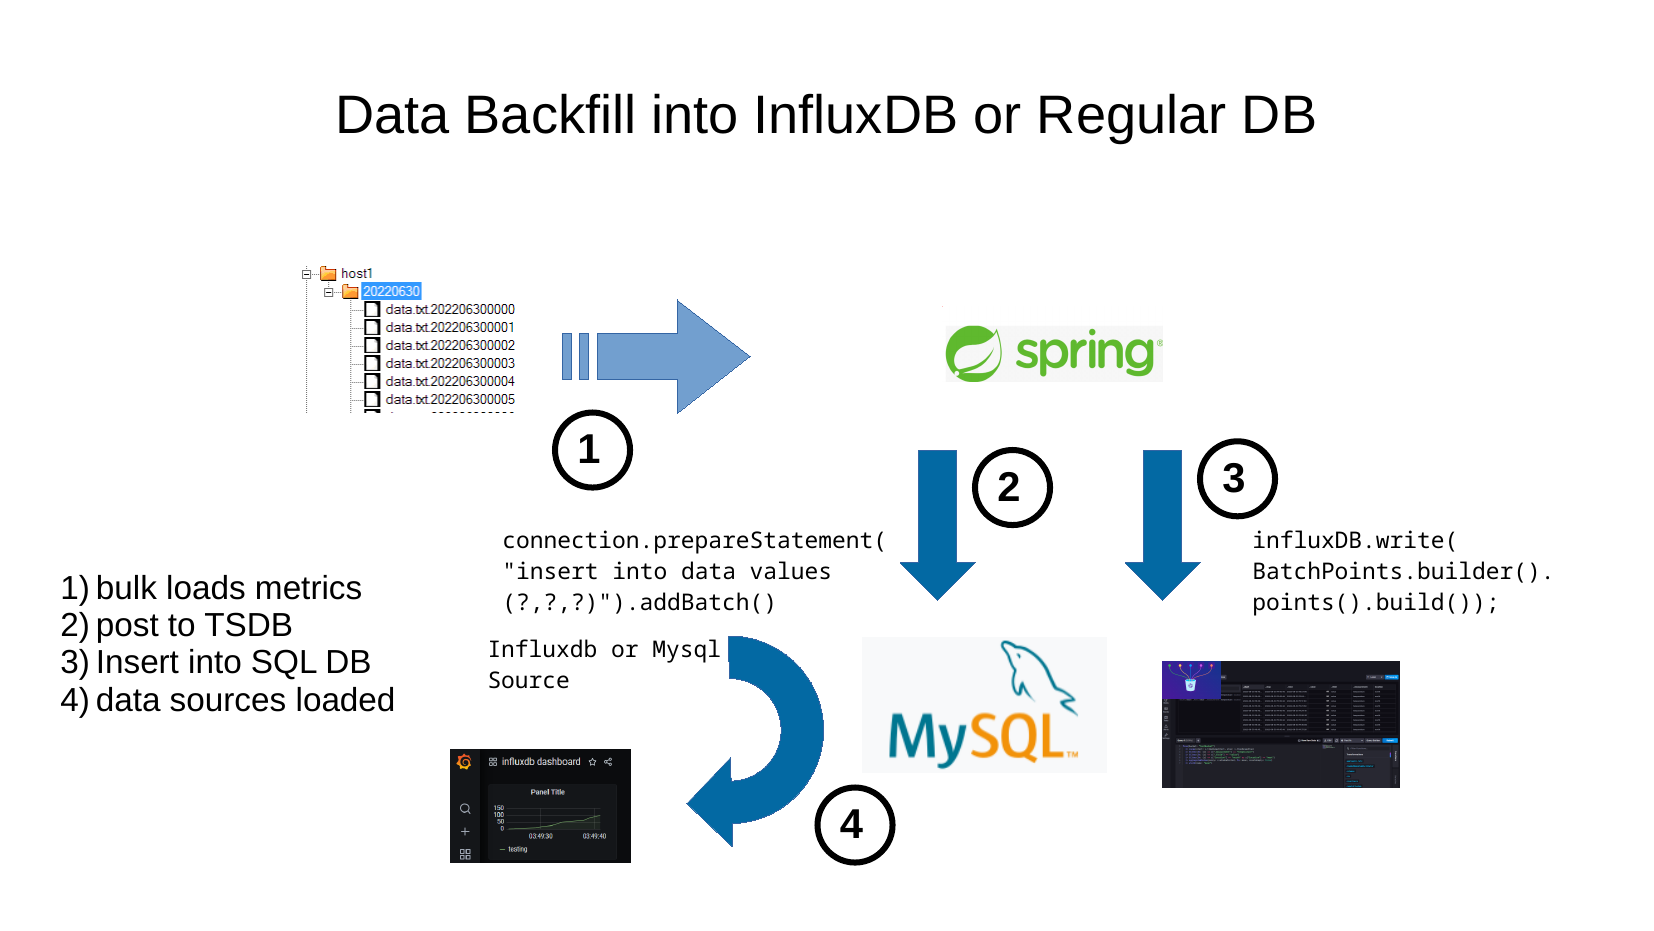

# Data Backfill into InfluxDB or Regular DB
1
3
2
connection.prepareStatement(
"insert into data values (?,?,?)").addBatch()
influxDB.write(
BatchPoints.builder().points().build());
bulk loads metrics
post to TSDB
Insert into SQL DB
data sources loaded
Influxdb or Mysql
Source
4